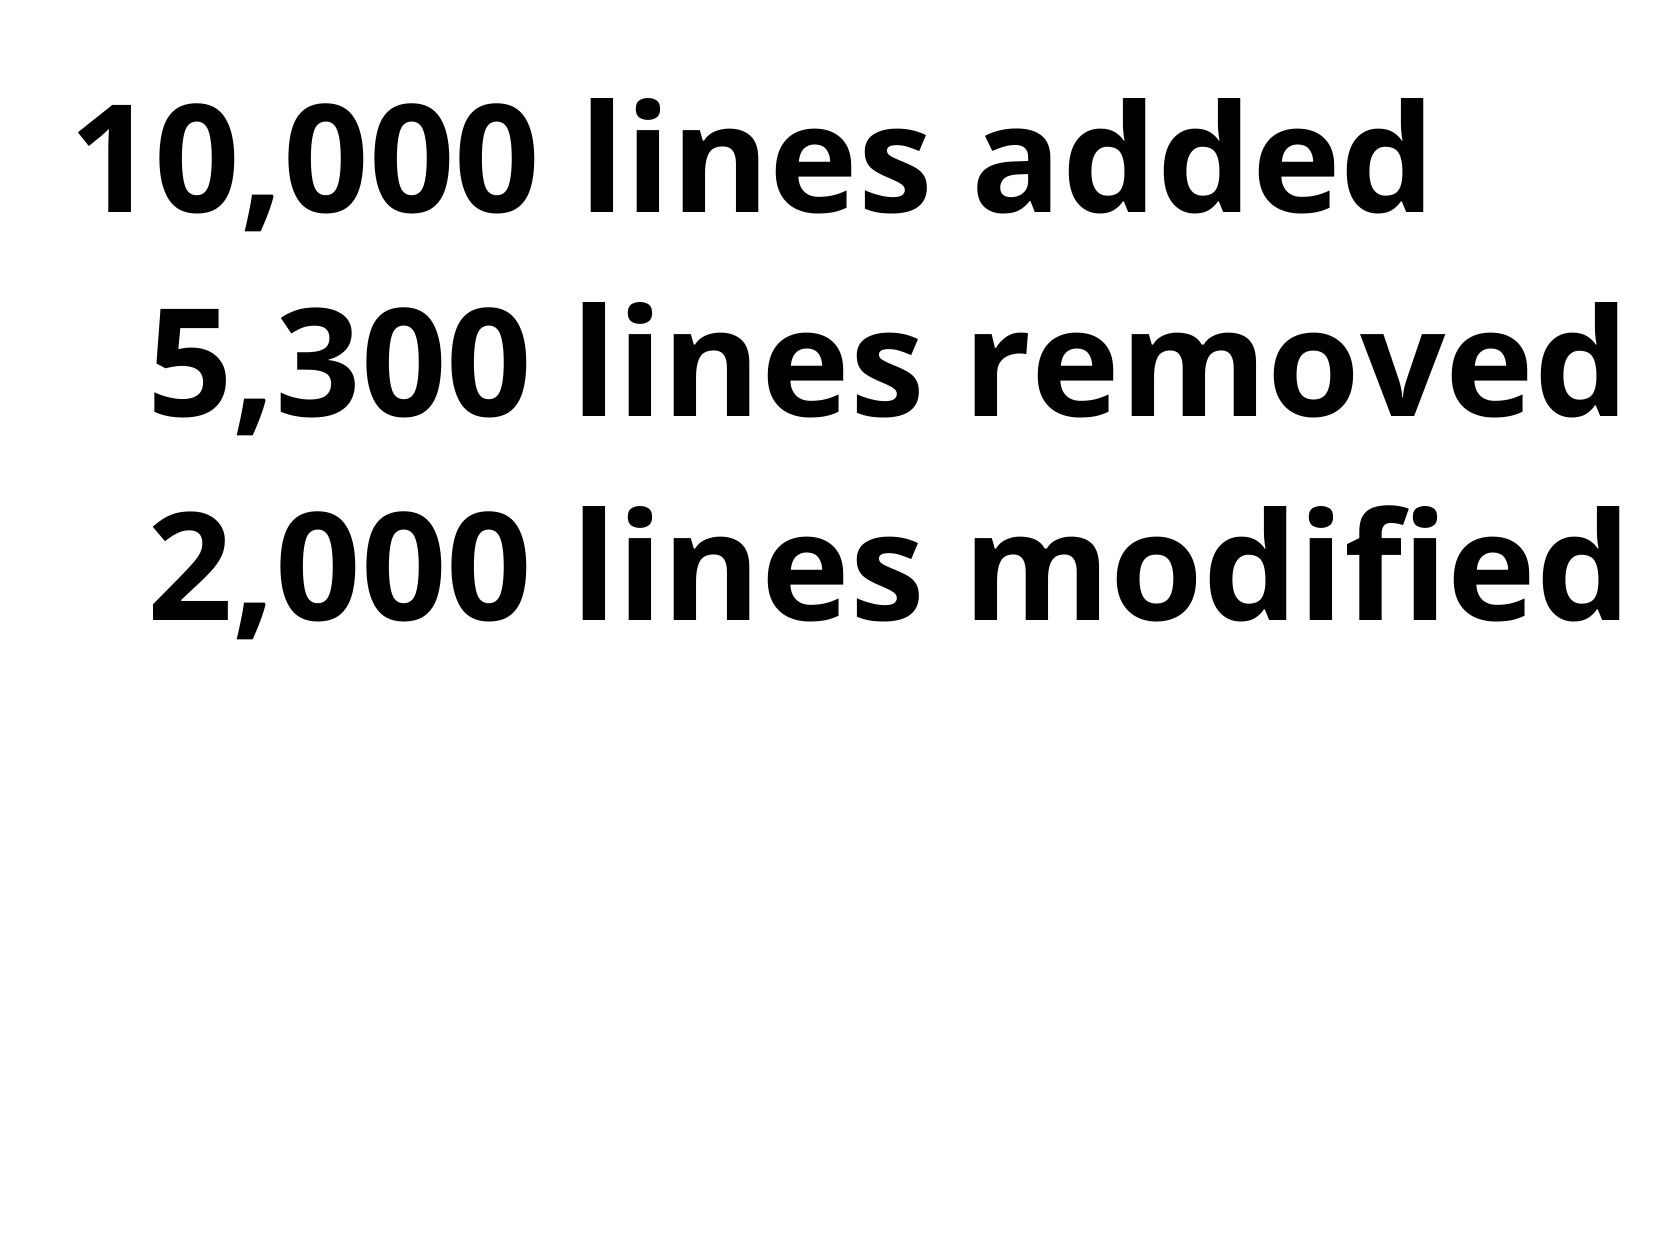

10,000 lines added
 5,300 lines removed
 2,000 lines modified
2.6.20 to 2.6.24-rc8